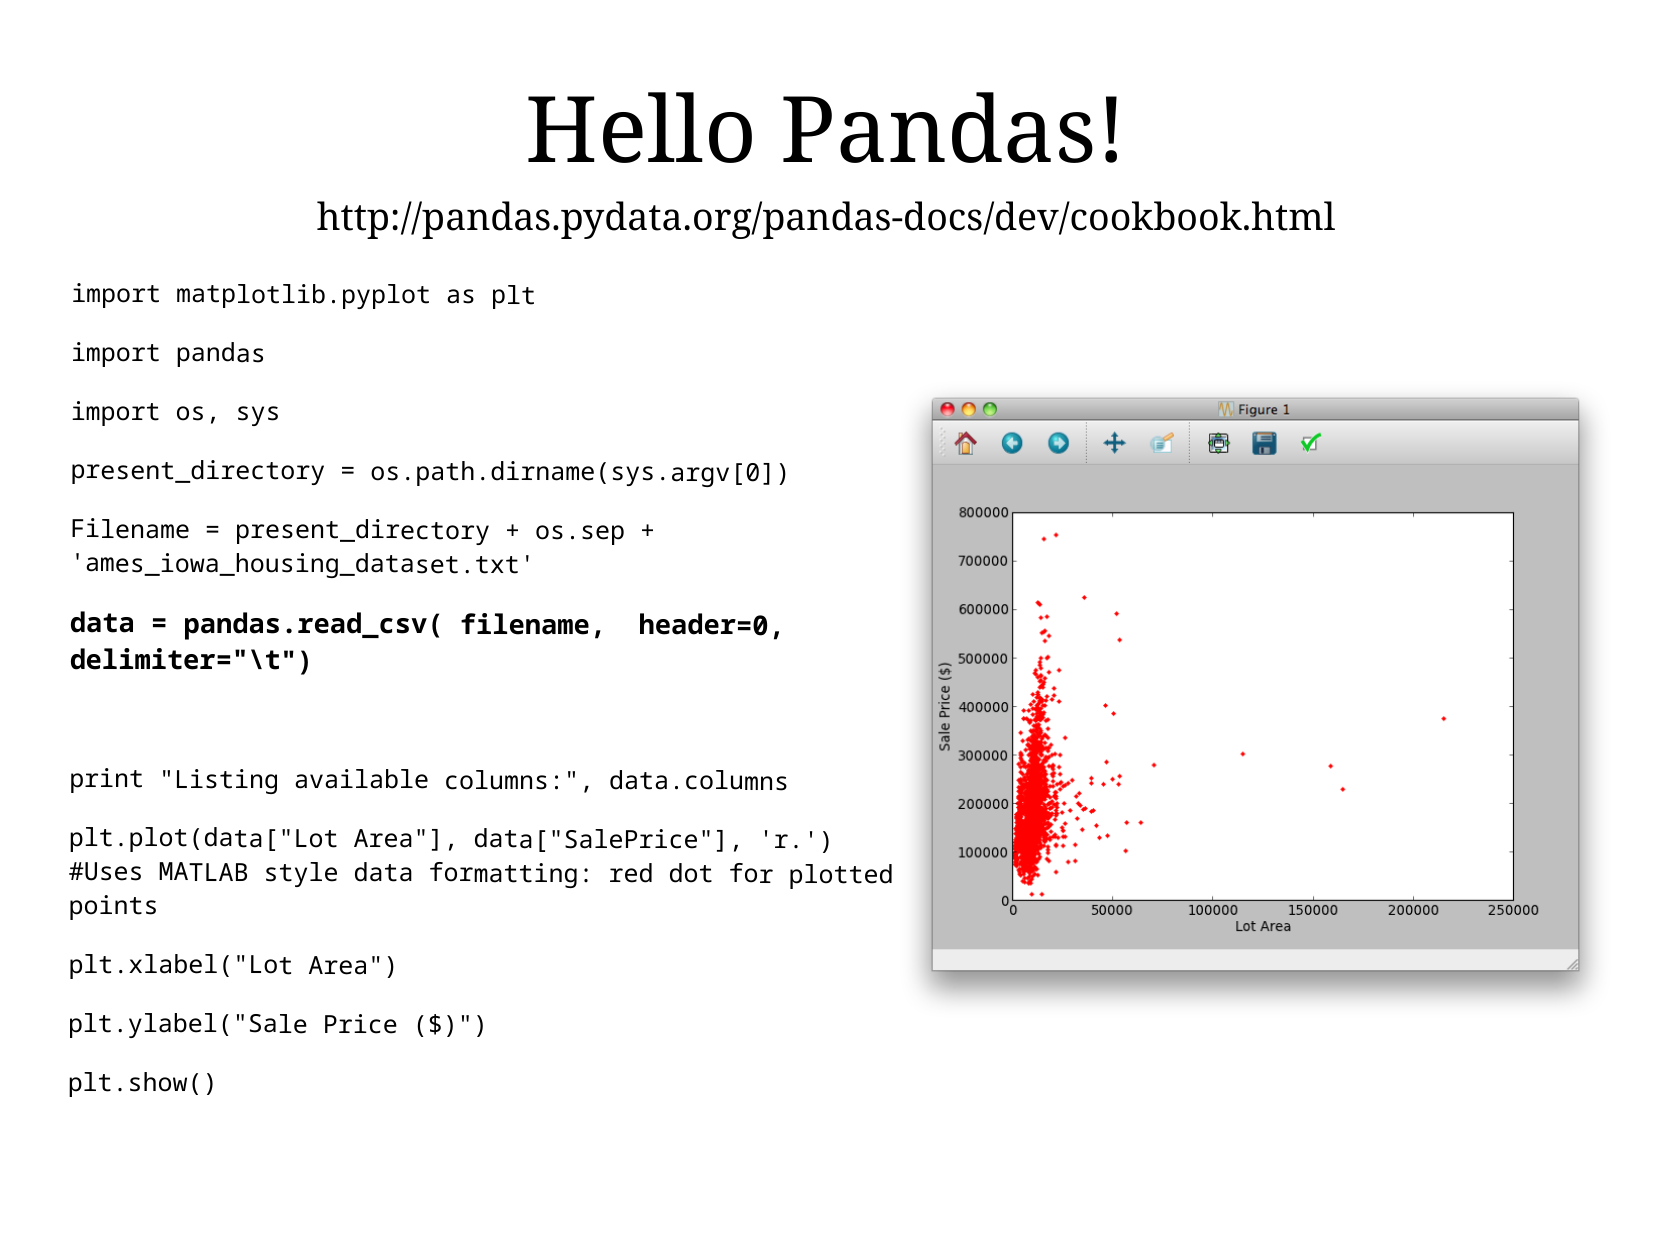

# Hello Pandas! http://pandas.pydata.org/pandas-docs/dev/cookbook.html
import matplotlib.pyplot as plt
import pandas
import os, sys
present_directory = os.path.dirname(sys.argv[0])
Filename = present_directory + os.sep + 'ames_iowa_housing_dataset.txt'
data = pandas.read_csv( filename, header=0, delimiter="\t")
print "Listing available columns:", data.columns
plt.plot(data["Lot Area"], data["SalePrice"], 'r.') #Uses MATLAB style data formatting: red dot for plotted points
plt.xlabel("Lot Area")
plt.ylabel("Sale Price ($)")
plt.show()